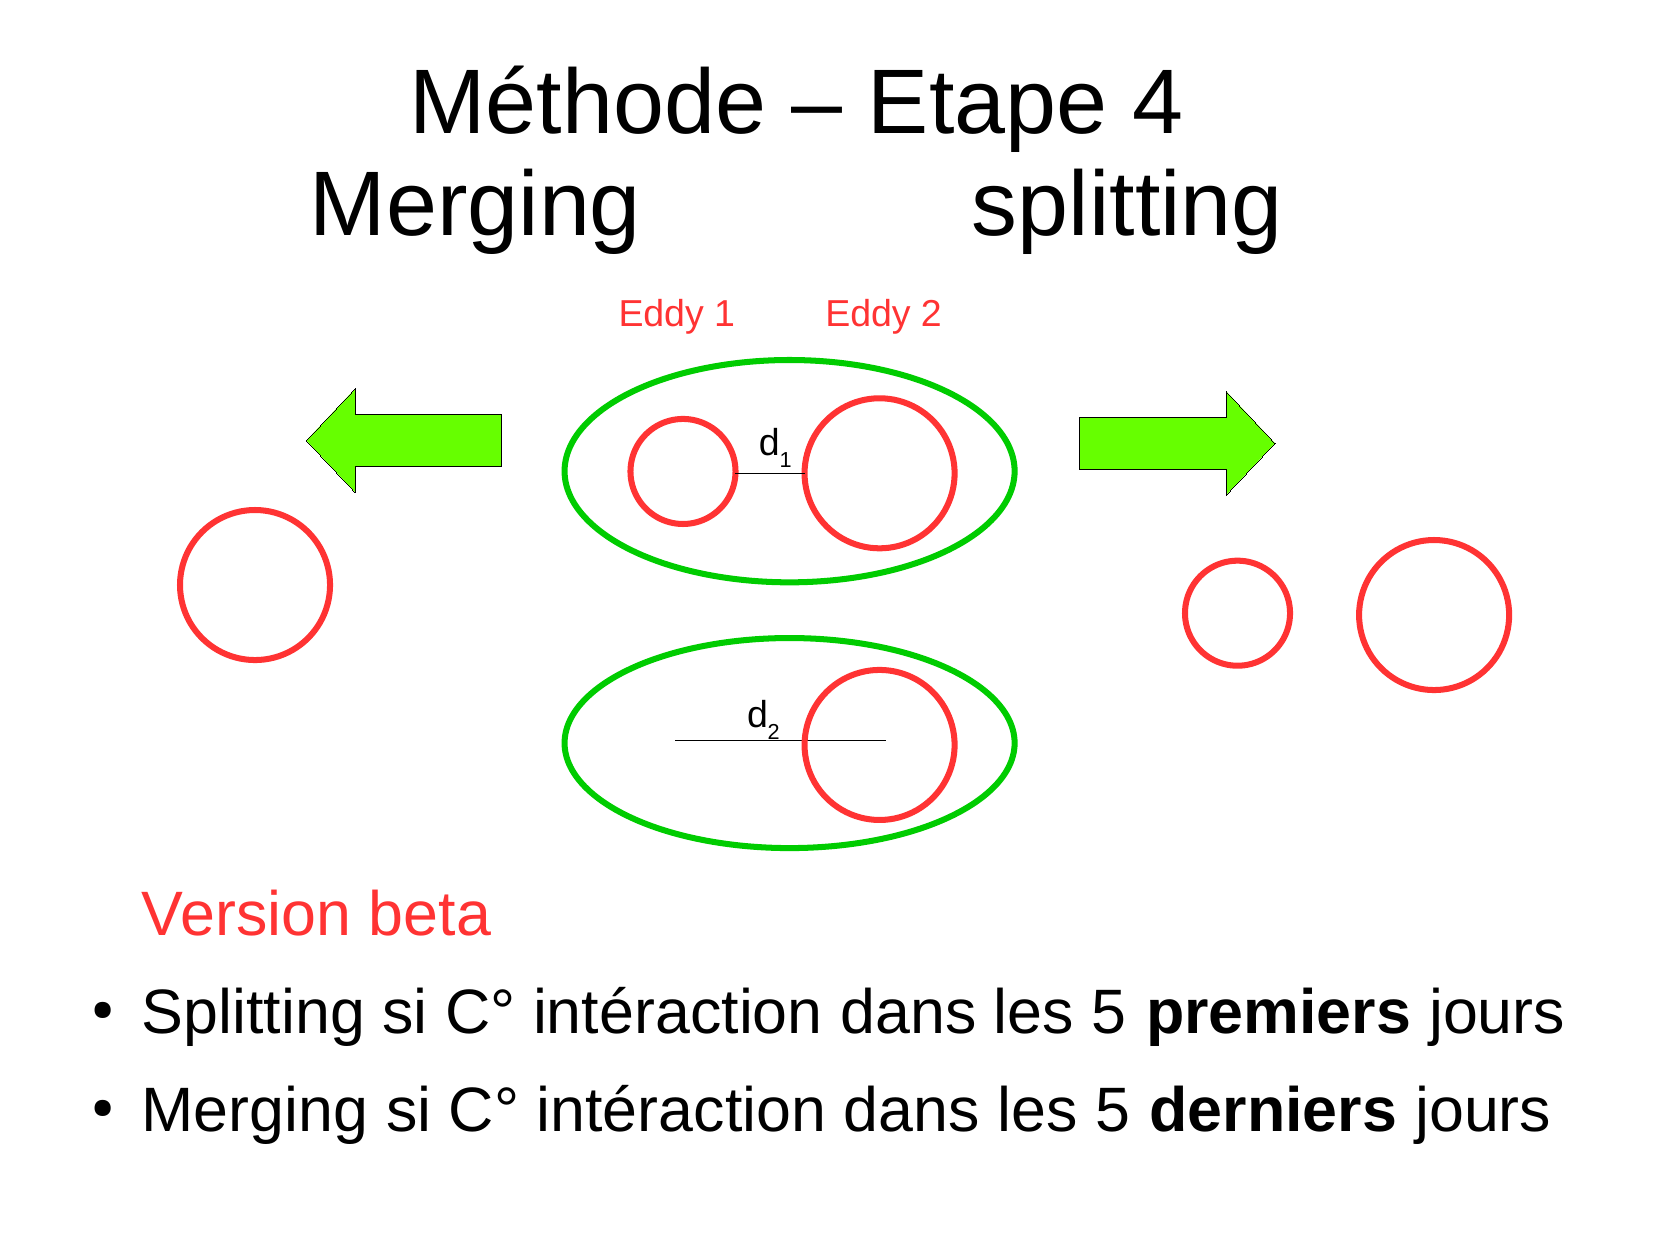

# Méthode – Etape 4 Merging splitting
Eddy 1
Eddy 2
d1
d2
Version beta
Splitting si C° intéraction dans les 5 premiers jours
Merging si C° intéraction dans les 5 derniers jours